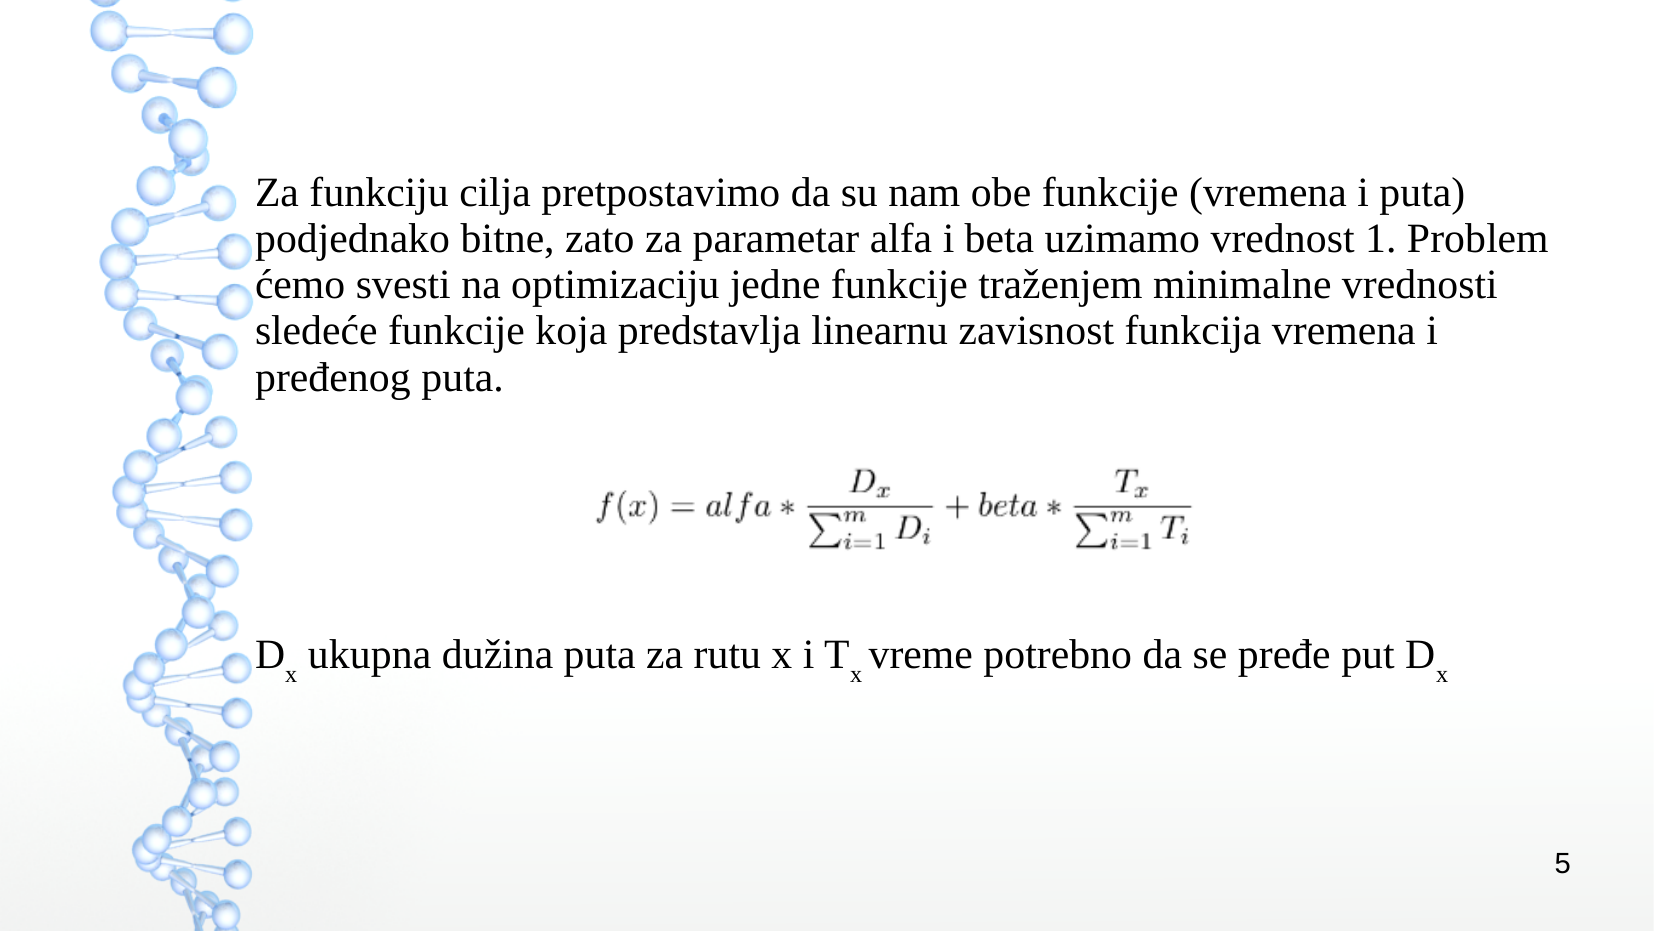

# Za funkciju cilja pretpostavimo da su nam obe funkcije (vremena i puta) podjednako bitne, zato za parametar alfa i beta uzimamo vrednost 1. Problem ćemo svesti na optimizaciju jedne funkcije traženjem minimalne vrednosti sledeće funkcije koja predstavlja linearnu zavisnost funkcija vremena i pređenog puta.
Dx ukupna dužina puta za rutu x i Tx vreme potrebno da se pređe put Dx
5